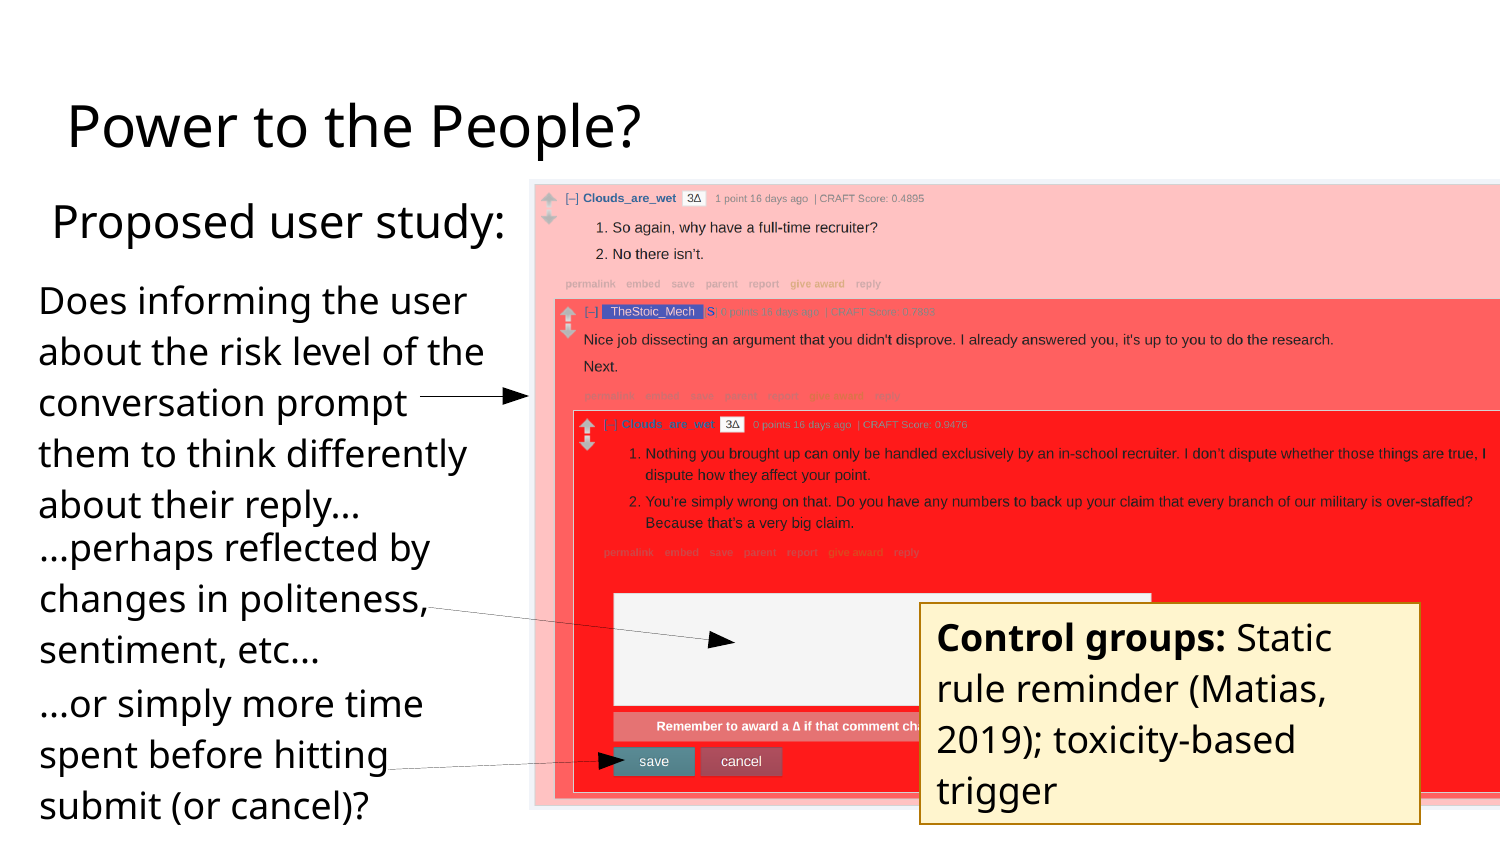

# Power to the People?
Proposed user study:
Does informing the user about the risk level of the conversation prompt them to think differently about their reply...
...perhaps reflected by changes in politeness, sentiment, etc...
Control groups: Static rule reminder (Matias, 2019); toxicity-based trigger
...or simply more time spent before hitting submit (or cancel)?